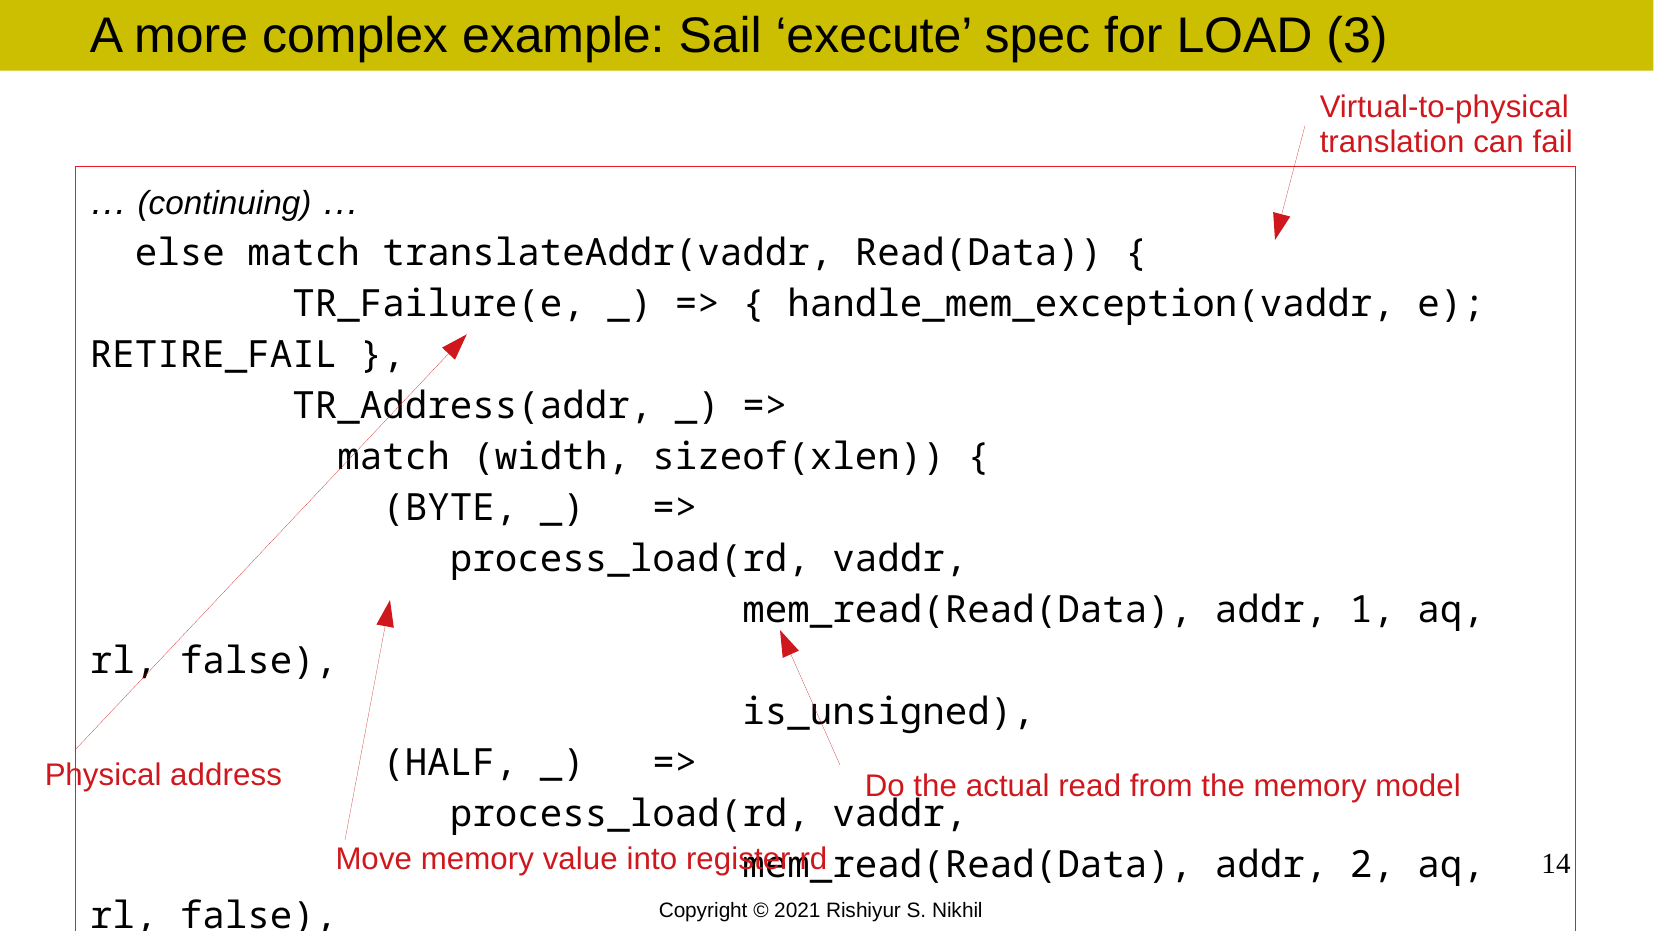

A more complex example: Sail ‘execute’ spec for LOAD (3)
Virtual-to-physical
translation can fail
… (continuing) …
 else match translateAddr(vaddr, Read(Data)) {
 TR_Failure(e, _) => { handle_mem_exception(vaddr, e); RETIRE_FAIL },
 TR_Address(addr, _) =>
 match (width, sizeof(xlen)) {
 (BYTE, _) =>
 process_load(rd, vaddr,
 mem_read(Read(Data), addr, 1, aq, rl, false),
 is_unsigned),
 (HALF, _) =>
 process_load(rd, vaddr,
 mem_read(Read(Data), addr, 2, aq, rl, false),
 is_unsigned),
 … (and so on for WORD and DWORD) …
Physical address
Do the actual read from the memory model
Move memory value into register rd
14